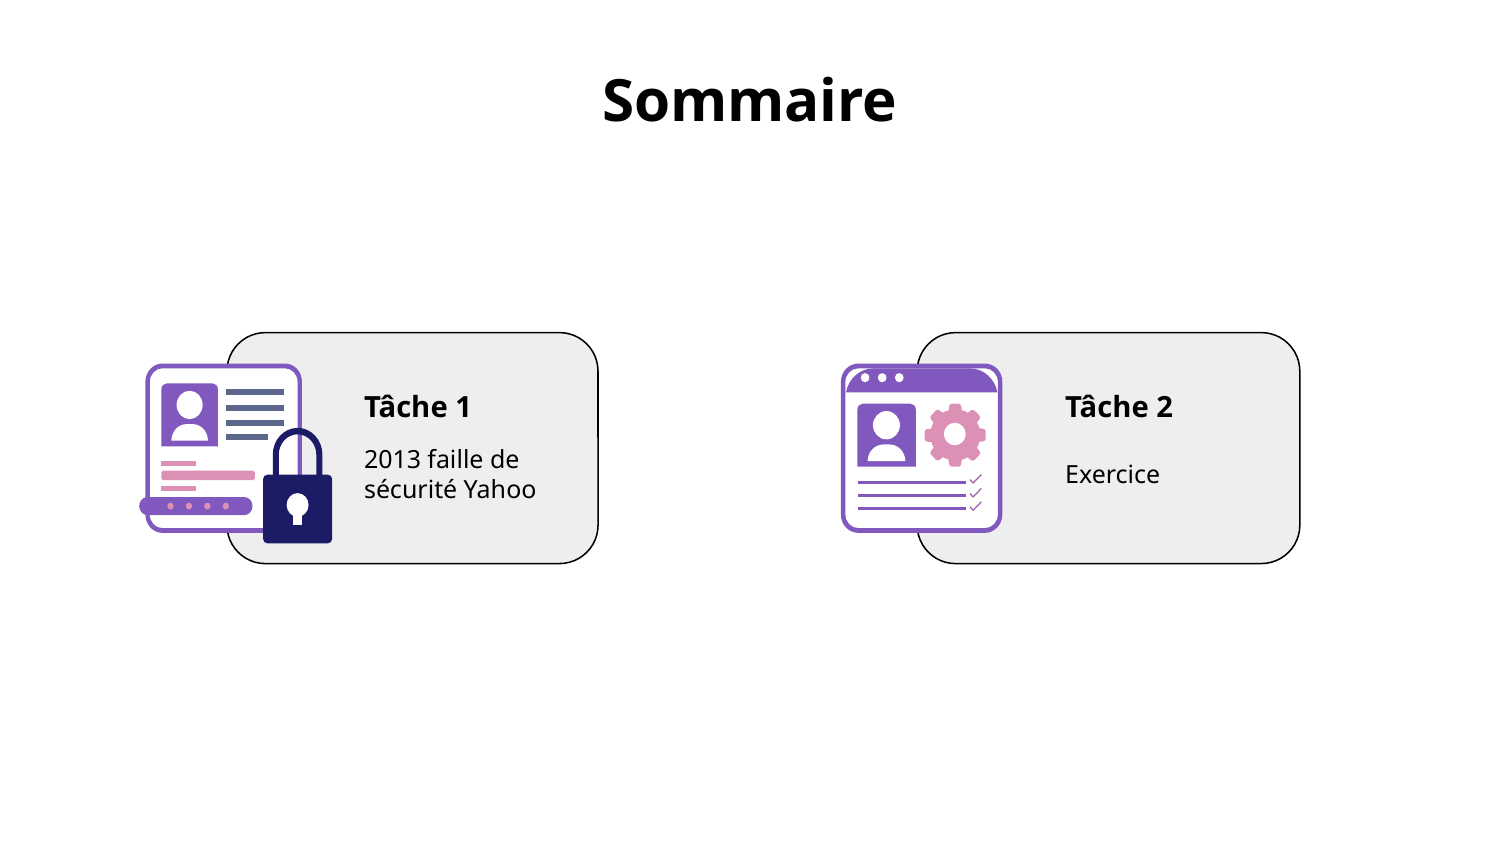

# Sommaire
Tâche 1
2013 faille de sécurité Yahoo
Tâche 2
Exercice